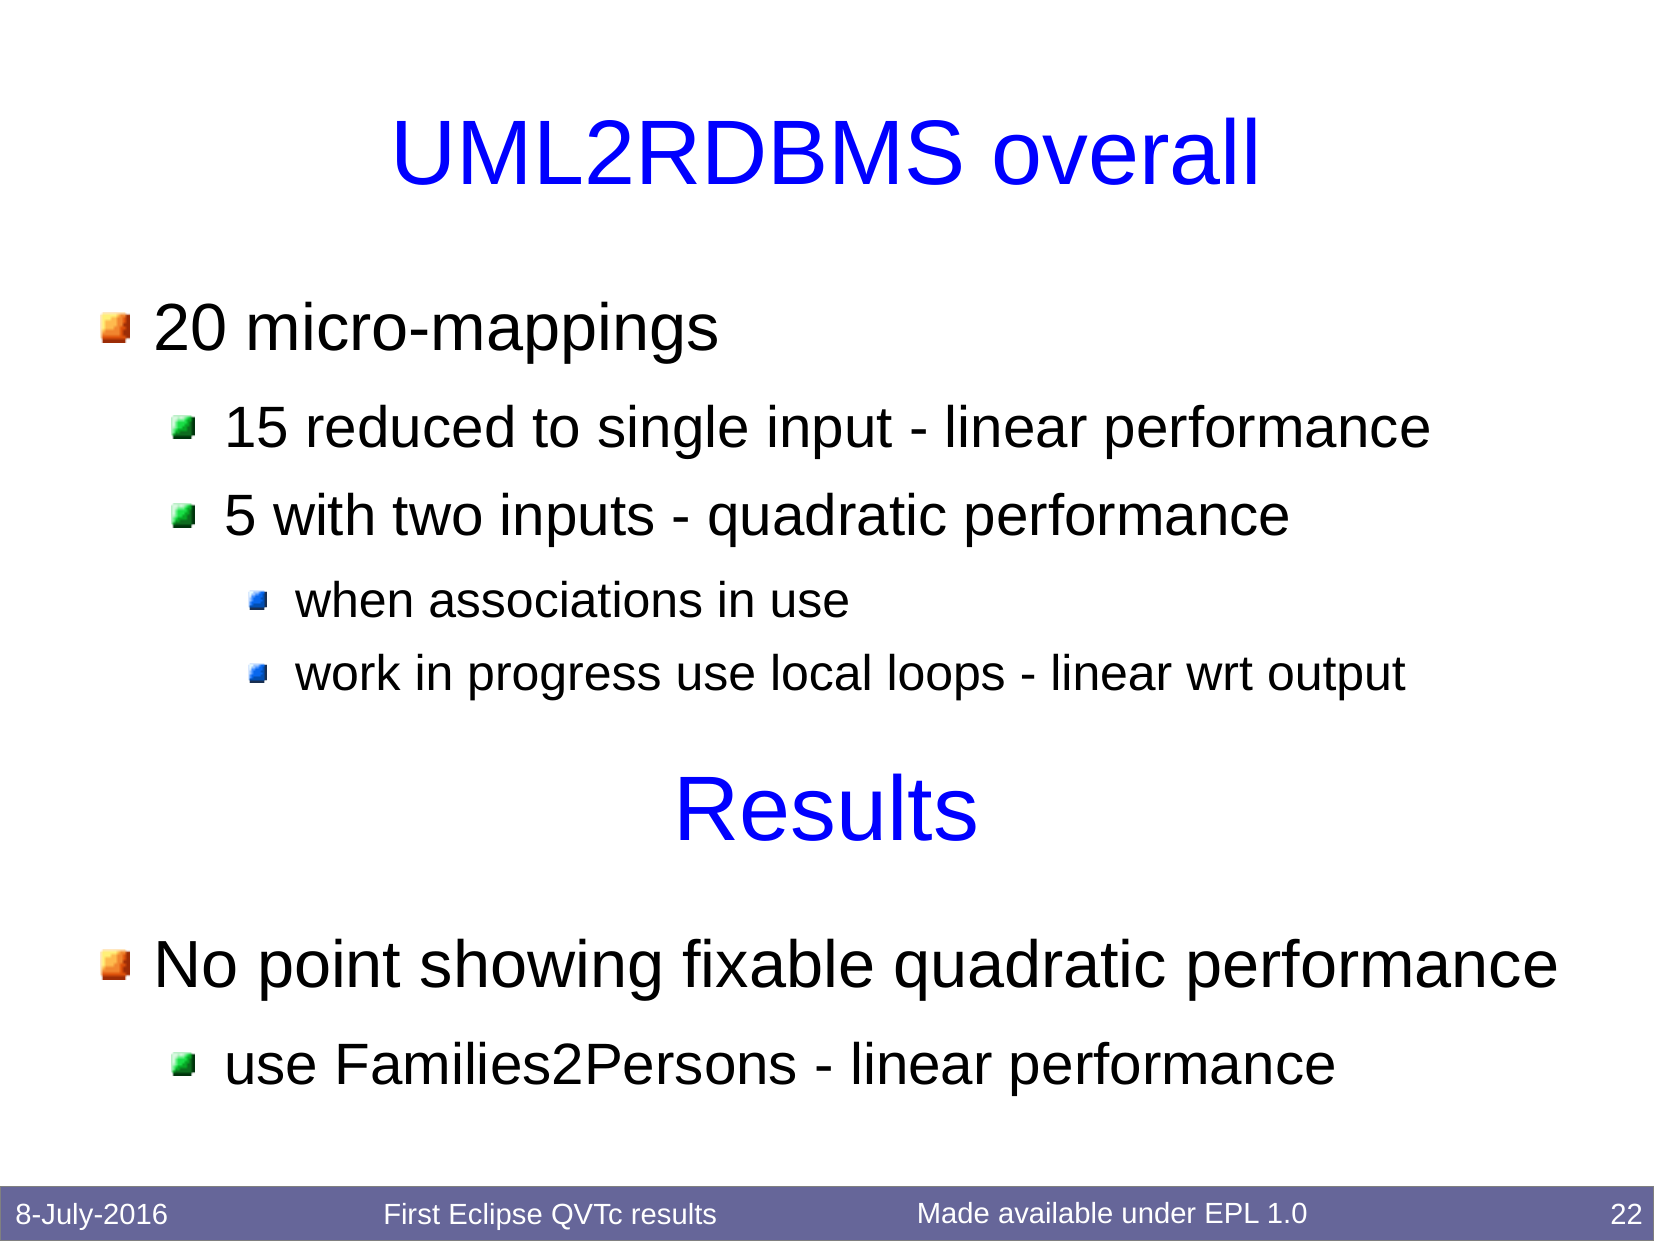

# UML2RDBMS overall
20 micro-mappings
15 reduced to single input - linear performance
5 with two inputs - quadratic performance
when associations in use
work in progress use local loops - linear wrt output
No point showing fixable quadratic performance
use Families2Persons - linear performance
Results
8-July-2016
First Eclipse QVTc results
22